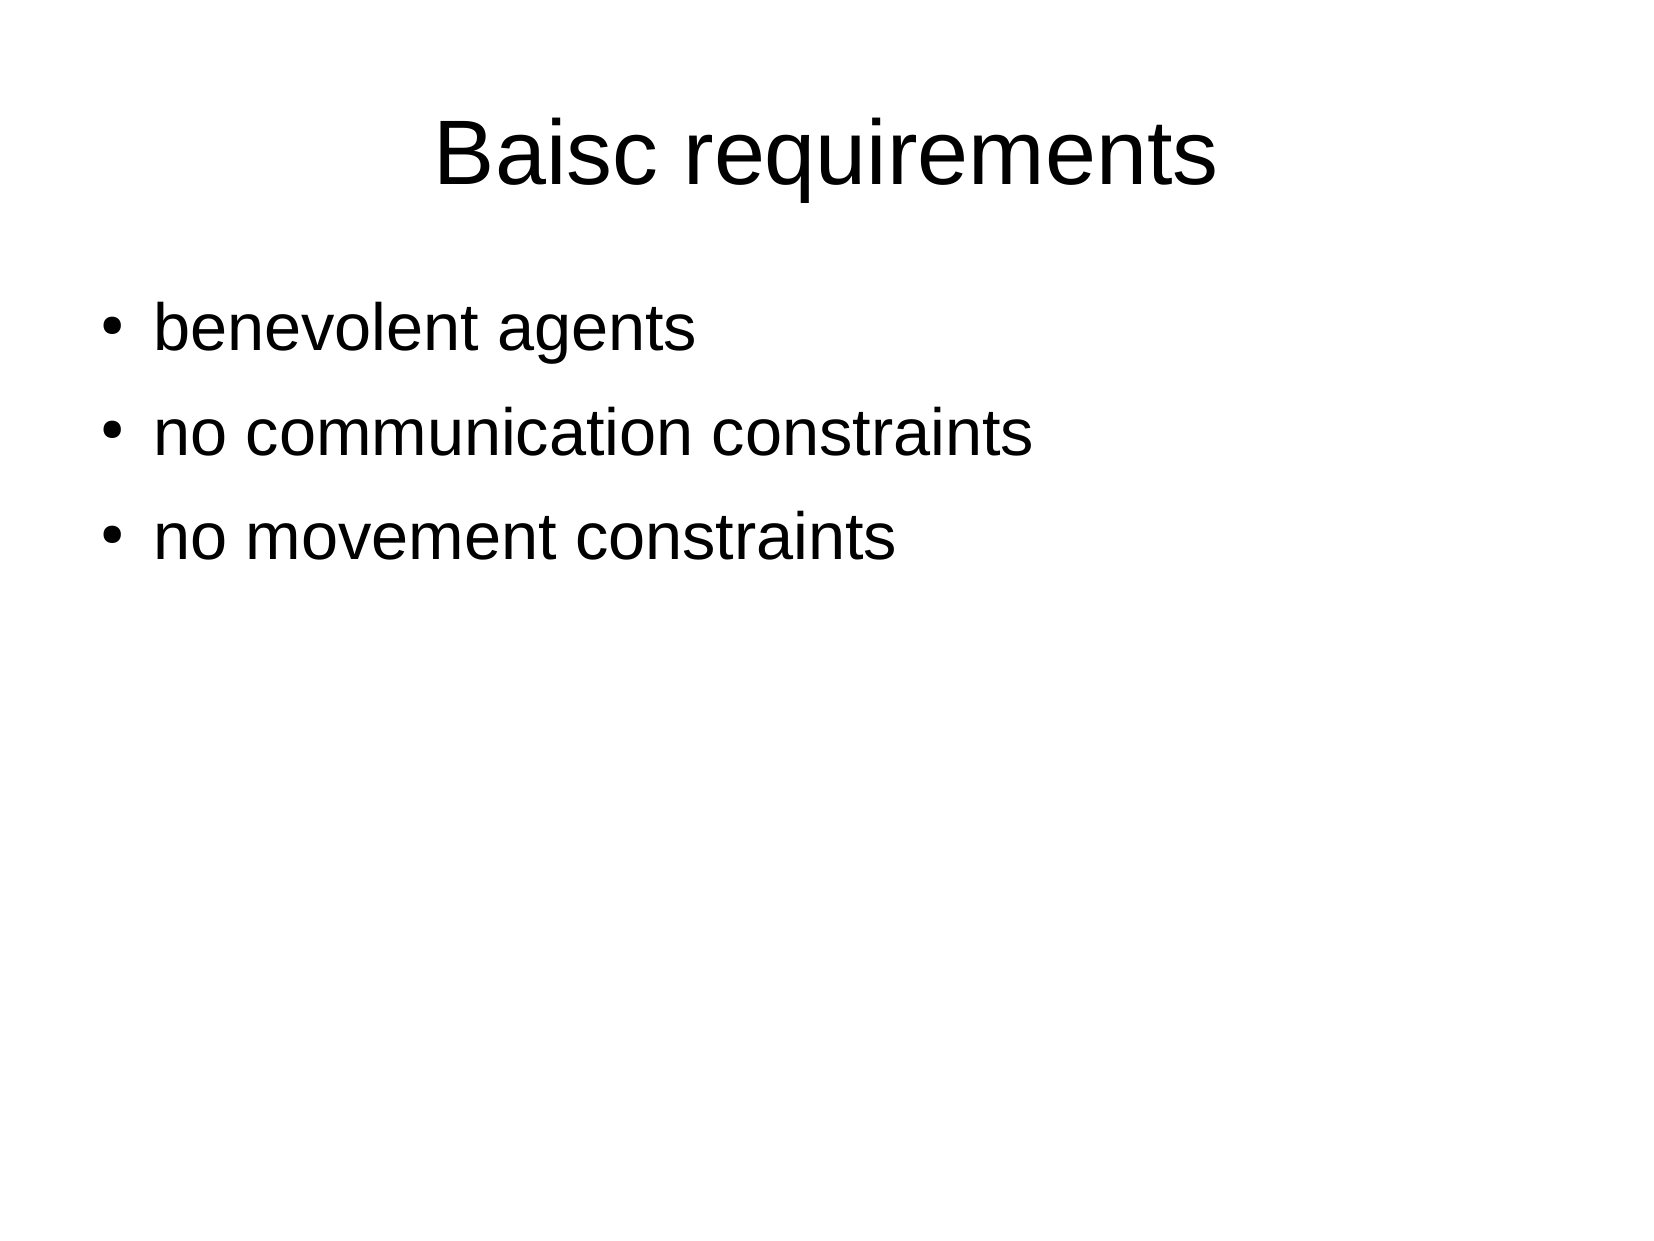

# Baisc requirements
benevolent agents
no communication constraints
no movement constraints